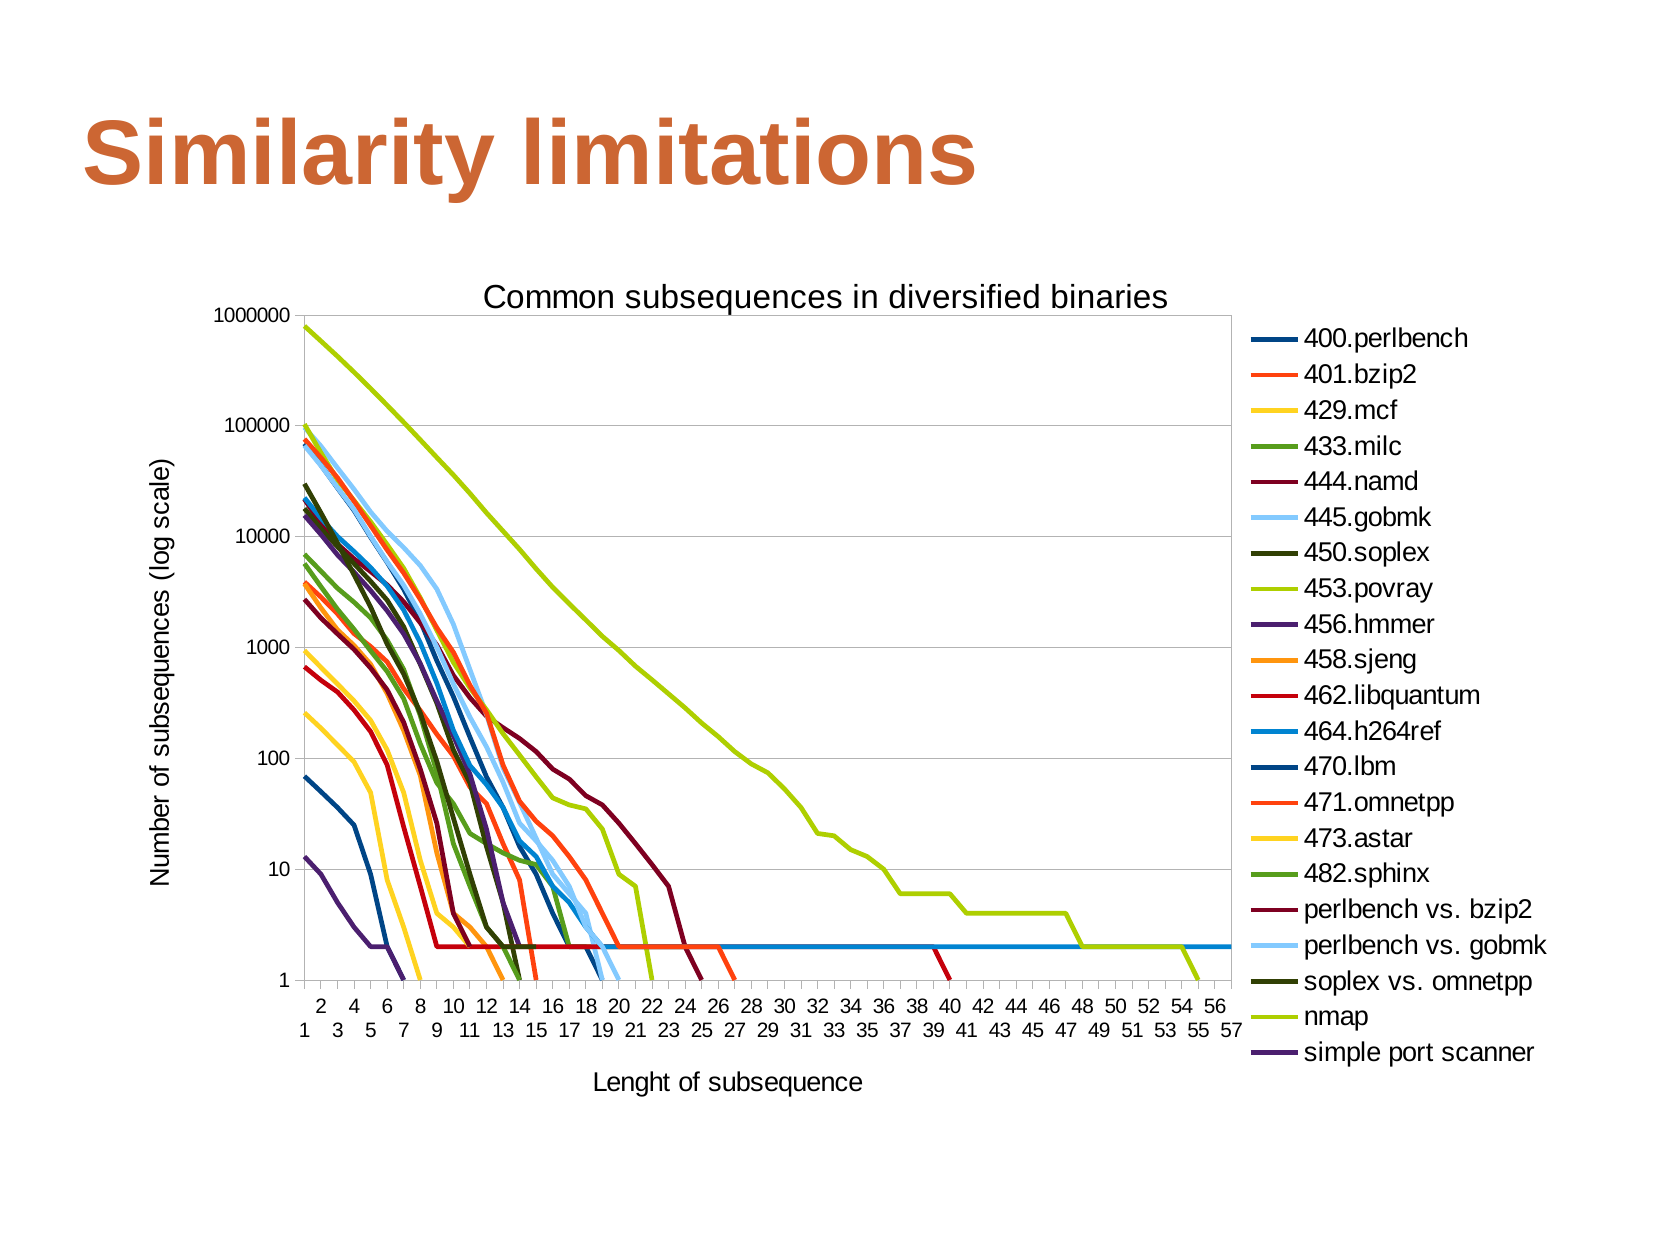

# Similarity limitations
### Chart: Common subsequences in diversified binaries
| Category | 400.perlbench | 401.bzip2 | 429.mcf | 433.milc | 444.namd | 445.gobmk | 450.soplex | 453.povray | 456.hmmer | 458.sjeng | 462.libquantum | 464.h264ref | 470.lbm | 471.omnetpp | 473.astar | 482.sphinx | perlbench vs. bzip2 | perlbench vs. gobmk | soplex vs. omnetpp | nmap | simple port scanner |
|---|---|---|---|---|---|---|---|---|---|---|---|---|---|---|---|---|---|---|---|---|---|
| 1 | 69136.0 | 3908.0 | 258.0 | 5720.0 | 21841.0 | 97050.0 | 17979.0 | 103522.0 | 15569.0 | 3766.0 | 671.0 | 22474.0 | 69.0 | 76097.0 | 940.0 | 6948.0 | 2727.0 | 66409.0 | 30016.0 | 796103.0 | 13.0 |
| 2 | 44207.0 | 2851.0 | 187.0 | 3540.0 | 13087.0 | 65569.0 | 11785.0 | 57082.0 | 10463.0 | 2275.0 | 507.0 | 14645.0 | 50.0 | 51490.0 | 662.0 | 4888.0 | 1847.0 | 43776.0 | 16422.0 | 582109.0 | 9.0 |
| 3 | 27501.0 | 2013.0 | 132.0 | 2215.0 | 8579.0 | 41709.0 | 8128.0 | 32635.0 | 6850.0 | 1445.0 | 397.0 | 10060.0 | 36.0 | 34032.0 | 469.0 | 3428.0 | 1327.0 | 27725.0 | 8755.0 | 424163.0 | 5.0 |
| 4 | 17253.0 | 1336.0 | 93.0 | 1461.0 | 6322.0 | 26776.0 | 5711.0 | 21186.0 | 4792.0 | 1045.0 | 273.0 | 7351.0 | 25.0 | 20900.0 | 330.0 | 2566.0 | 963.0 | 17629.0 | 4531.0 | 305150.0 | 3.0 |
| 5 | 9890.0 | 1021.0 | 49.0 | 934.0 | 4850.0 | 16721.0 | 3961.0 | 13619.0 | 3269.0 | 707.0 | 174.0 | 5269.0 | 9.0 | 12594.0 | 220.0 | 1854.0 | 653.0 | 10080.0 | 2319.0 | 217314.0 | 2.0 |
| 6 | 5864.0 | 742.0 | 8.0 | 608.0 | 3674.0 | 11197.0 | 2675.0 | 8488.0 | 2148.0 | 384.0 | 87.0 | 3580.0 | 2.0 | 7588.0 | 119.0 | 1166.0 | 415.0 | 5938.0 | 1074.0 | 153232.0 | 2.0 |
| 7 | 3353.0 | 426.0 | 3.0 | 345.0 | 2585.0 | 7985.0 | 1538.0 | 5187.0 | 1328.0 | 178.0 | 24.0 | 2182.0 | 1.0 | 4703.0 | 49.0 | 635.0 | 211.0 | 3652.0 | 577.0 | 107632.0 | 1.0 |
| 8 | 1733.0 | 270.0 | 1.0 | 135.0 | 1674.0 | 5491.0 | 706.0 | 2807.0 | 716.0 | 70.0 | 7.0 | 1104.0 | None | 2725.0 | 12.0 | 242.0 | 80.0 | 2013.0 | 256.0 | 74828.0 | None |
| 9 | 762.0 | 165.0 | None | 60.0 | 1051.0 | 3369.0 | 315.0 | 1434.0 | 330.0 | 14.0 | 2.0 | 478.0 | None | 1507.0 | 4.0 | 75.0 | 26.0 | 1011.0 | 94.0 | 51835.0 | None |
| 10 | 361.0 | 105.0 | None | 39.0 | 561.0 | 1624.0 | 119.0 | 736.0 | 160.0 | 4.0 | 2.0 | 179.0 | None | 908.0 | 3.0 | 17.0 | 4.0 | 470.0 | 29.0 | 36099.0 | None |
| 11 | 155.0 | 55.0 | None | 21.0 | 352.0 | 632.0 | 60.0 | 431.0 | 72.0 | 3.0 | 2.0 | 86.0 | None | 456.0 | 2.0 | 7.0 | 2.0 | 235.0 | 9.0 | 24573.0 | None |
| 12 | 68.0 | 39.0 | None | 17.0 | 240.0 | 249.0 | 16.0 | 274.0 | 23.0 | 2.0 | 2.0 | 58.0 | None | 256.0 | None | 3.0 | None | 127.0 | 3.0 | 16424.0 | None |
| 13 | 36.0 | 17.0 | None | 14.0 | 189.0 | 82.0 | 5.0 | 167.0 | 5.0 | 1.0 | 2.0 | 36.0 | None | 87.0 | None | 2.0 | None | 61.0 | 2.0 | 11233.0 | None |
| 14 | 16.0 | 8.0 | None | 12.0 | 151.0 | 40.0 | 1.0 | 107.0 | 2.0 | None | 2.0 | 18.0 | None | 41.0 | None | 1.0 | None | 26.0 | 2.0 | 7694.0 | None |
| 15 | 9.0 | 1.0 | None | 11.0 | 115.0 | 19.0 | None | 68.0 | None | None | 2.0 | 13.0 | None | 27.0 | None | None | None | 18.0 | 2.0 | 5134.0 | None |
| 16 | 4.0 | None | None | 7.0 | 80.0 | 9.0 | None | 44.0 | None | None | 2.0 | 7.0 | None | 20.0 | None | None | None | 12.0 | None | 3501.0 | None |
| 17 | 2.0 | None | None | 2.0 | 65.0 | 6.0 | None | 38.0 | None | None | 2.0 | 5.0 | None | 13.0 | None | None | None | 7.0 | None | 2483.0 | None |
| 18 | 2.0 | None | None | 2.0 | 46.0 | 4.0 | None | 35.0 | None | None | 2.0 | 3.0 | None | 8.0 | None | None | None | 3.0 | None | 1773.0 | None |
| 19 | 1.0 | None | None | 2.0 | 38.0 | 1.0 | None | 23.0 | None | None | 2.0 | 2.0 | None | 4.0 | None | None | None | 2.0 | None | 1262.0 | None |
| 20 | None | None | None | 2.0 | 26.0 | None | None | 9.0 | None | None | 2.0 | 2.0 | None | 2.0 | None | None | None | 1.0 | None | 941.0 | None |
| 21 | None | None | None | 2.0 | 17.0 | None | None | 7.0 | None | None | 2.0 | 2.0 | None | 2.0 | None | None | None | None | None | 679.0 | None |
| 22 | None | None | None | 2.0 | 11.0 | None | None | 1.0 | None | None | 2.0 | 2.0 | None | 2.0 | None | None | None | None | None | 511.0 | None |
| 23 | None | None | None | 2.0 | 7.0 | None | None | None | None | None | 2.0 | 2.0 | None | 2.0 | None | None | None | None | None | 382.0 | None |
| 24 | None | None | None | 2.0 | 2.0 | None | None | None | None | None | 2.0 | 2.0 | None | 2.0 | None | None | None | None | None | 285.0 | None |
| 25 | None | None | None | None | 1.0 | None | None | None | None | None | 2.0 | 2.0 | None | 2.0 | None | None | None | None | None | 208.0 | None |
| 26 | None | None | None | None | None | None | None | None | None | None | 2.0 | 2.0 | None | 2.0 | None | None | None | None | None | 157.0 | None |
| 27 | None | None | None | None | None | None | None | None | None | None | 2.0 | 2.0 | None | 1.0 | None | None | None | None | None | 115.0 | None |
| 28 | None | None | None | None | None | None | None | None | None | None | 2.0 | 2.0 | None | None | None | None | None | None | None | 89.0 | None |
| 29 | None | None | None | None | None | None | None | None | None | None | 2.0 | 2.0 | None | None | None | None | None | None | None | 74.0 | None |
| 30 | None | None | None | None | None | None | None | None | None | None | 2.0 | 2.0 | None | None | None | None | None | None | None | 53.0 | None |
| 31 | None | None | None | None | None | None | None | None | None | None | 2.0 | 2.0 | None | None | None | None | None | None | None | 36.0 | None |
| 32 | None | None | None | None | None | None | None | None | None | None | 2.0 | 2.0 | None | None | None | None | None | None | None | 21.0 | None |
| 33 | None | None | None | None | None | None | None | None | None | None | 2.0 | 2.0 | None | None | None | None | None | None | None | 20.0 | None |
| 34 | None | None | None | None | None | None | None | None | None | None | 2.0 | 2.0 | None | None | None | None | None | None | None | 15.0 | None |
| 35 | None | None | None | None | None | None | None | None | None | None | 2.0 | 2.0 | None | None | None | None | None | None | None | 13.0 | None |
| 36 | None | None | None | None | None | None | None | None | None | None | 2.0 | 2.0 | None | None | None | None | None | None | None | 10.0 | None |
| 37 | None | None | None | None | None | None | None | None | None | None | 2.0 | 2.0 | None | None | None | None | None | None | None | 6.0 | None |
| 38 | None | None | None | None | None | None | None | None | None | None | 2.0 | 2.0 | None | None | None | None | None | None | None | 6.0 | None |
| 39 | None | None | None | None | None | None | None | None | None | None | 2.0 | 2.0 | None | None | None | None | None | None | None | 6.0 | None |
| 40 | None | None | None | None | None | None | None | None | None | None | 1.0 | 2.0 | None | None | None | None | None | None | None | 6.0 | None |
| 41 | None | None | None | None | None | None | None | None | None | None | None | 2.0 | None | None | None | None | None | None | None | 4.0 | None |
| 42 | None | None | None | None | None | None | None | None | None | None | None | 2.0 | None | None | None | None | None | None | None | 4.0 | None |
| 43 | None | None | None | None | None | None | None | None | None | None | None | 2.0 | None | None | None | None | None | None | None | 4.0 | None |
| 44 | None | None | None | None | None | None | None | None | None | None | None | 2.0 | None | None | None | None | None | None | None | 4.0 | None |
| 45 | None | None | None | None | None | None | None | None | None | None | None | 2.0 | None | None | None | None | None | None | None | 4.0 | None |
| 46 | None | None | None | None | None | None | None | None | None | None | None | 2.0 | None | None | None | None | None | None | None | 4.0 | None |
| 47 | None | None | None | None | None | None | None | None | None | None | None | 2.0 | None | None | None | None | None | None | None | 4.0 | None |
| 48 | None | None | None | None | None | None | None | None | None | None | None | 2.0 | None | None | None | None | None | None | None | 2.0 | None |
| 49 | None | None | None | None | None | None | None | None | None | None | None | 2.0 | None | None | None | None | None | None | None | 2.0 | None |
| 50 | None | None | None | None | None | None | None | None | None | None | None | 2.0 | None | None | None | None | None | None | None | 2.0 | None |
| 51 | None | None | None | None | None | None | None | None | None | None | None | 2.0 | None | None | None | None | None | None | None | 2.0 | None |
| 52 | None | None | None | None | None | None | None | None | None | None | None | 2.0 | None | None | None | None | None | None | None | 2.0 | None |
| 53 | None | None | None | None | None | None | None | None | None | None | None | 2.0 | None | None | None | None | None | None | None | 2.0 | None |
| 54 | None | None | None | None | None | None | None | None | None | None | None | 2.0 | None | None | None | None | None | None | None | 2.0 | None |
| 55 | None | None | None | None | None | None | None | None | None | None | None | 2.0 | None | None | None | None | None | None | None | 1.0 | None |
| 56 | None | None | None | None | None | None | None | None | None | None | None | 2.0 | None | None | None | None | None | None | None | None | None |
| 57 | None | None | None | None | None | None | None | None | None | None | None | 2.0 | None | None | None | None | None | None | None | None | None |